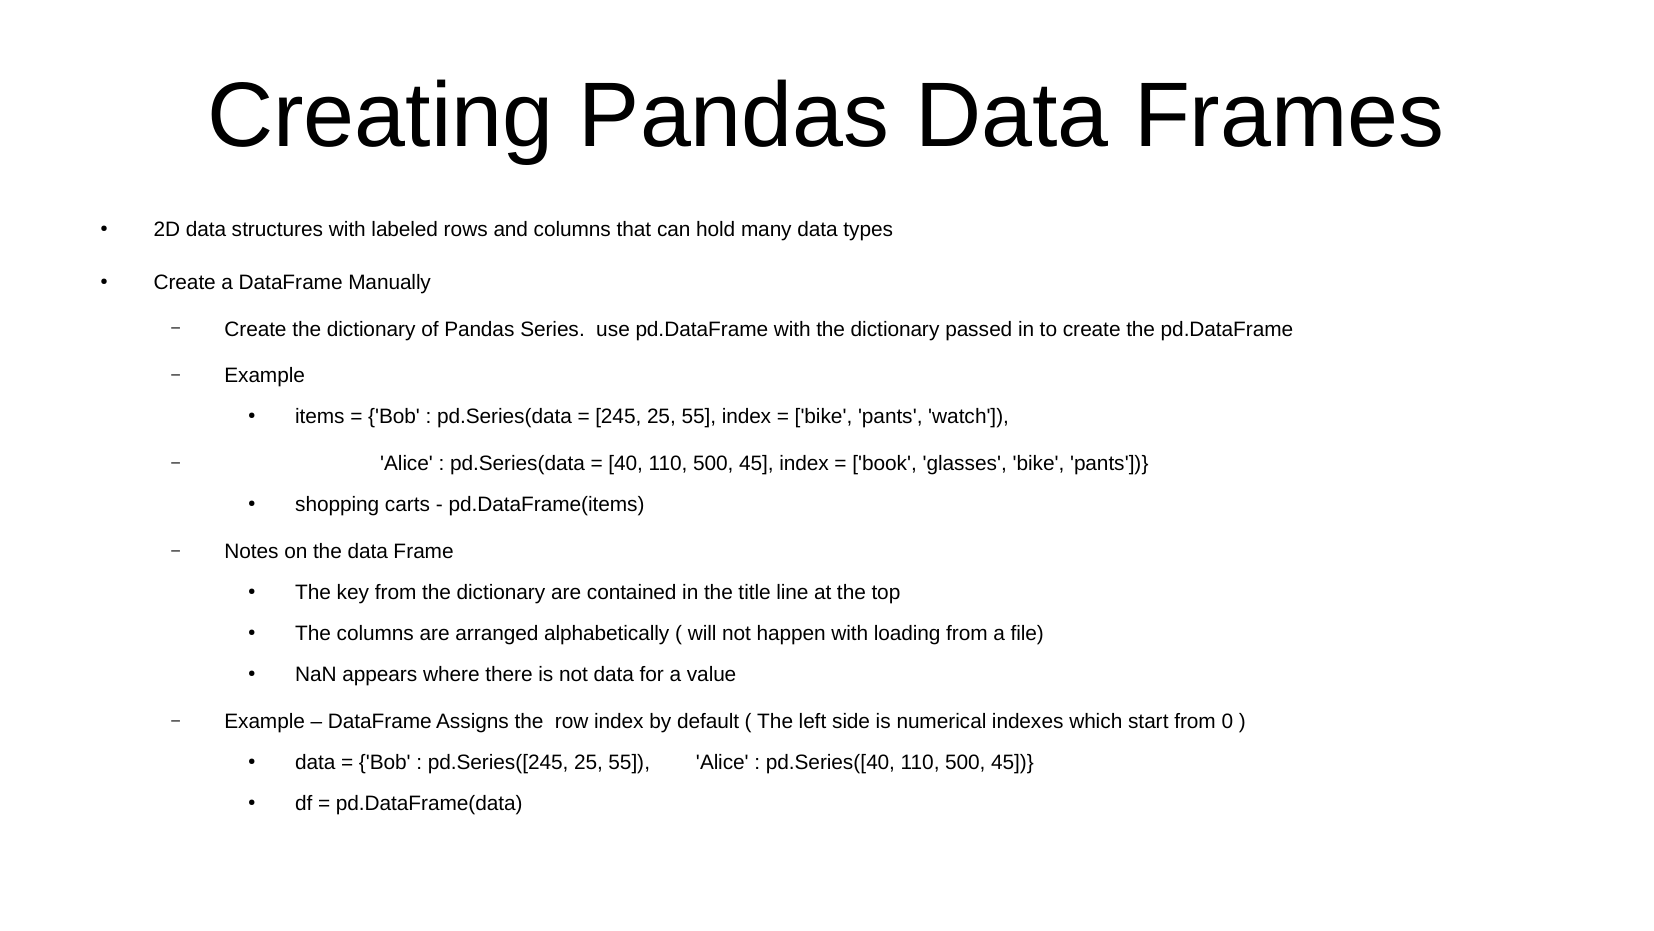

# Creating Pandas Data Frames
2D data structures with labeled rows and columns that can hold many data types
Create a DataFrame Manually
Create the dictionary of Pandas Series. use pd.DataFrame with the dictionary passed in to create the pd.DataFrame
Example
items = {'Bob' : pd.Series(data = [245, 25, 55], index = ['bike', 'pants', 'watch']),
 		 'Alice' : pd.Series(data = [40, 110, 500, 45], index = ['book', 'glasses', 'bike', 'pants'])}
shopping carts - pd.DataFrame(items)
Notes on the data Frame
The key from the dictionary are contained in the title line at the top
The columns are arranged alphabetically ( will not happen with loading from a file)
NaN appears where there is not data for a value
Example – DataFrame Assigns the row index by default ( The left side is numerical indexes which start from 0 )
data = {'Bob' : pd.Series([245, 25, 55]), 'Alice' : pd.Series([40, 110, 500, 45])}
df = pd.DataFrame(data)